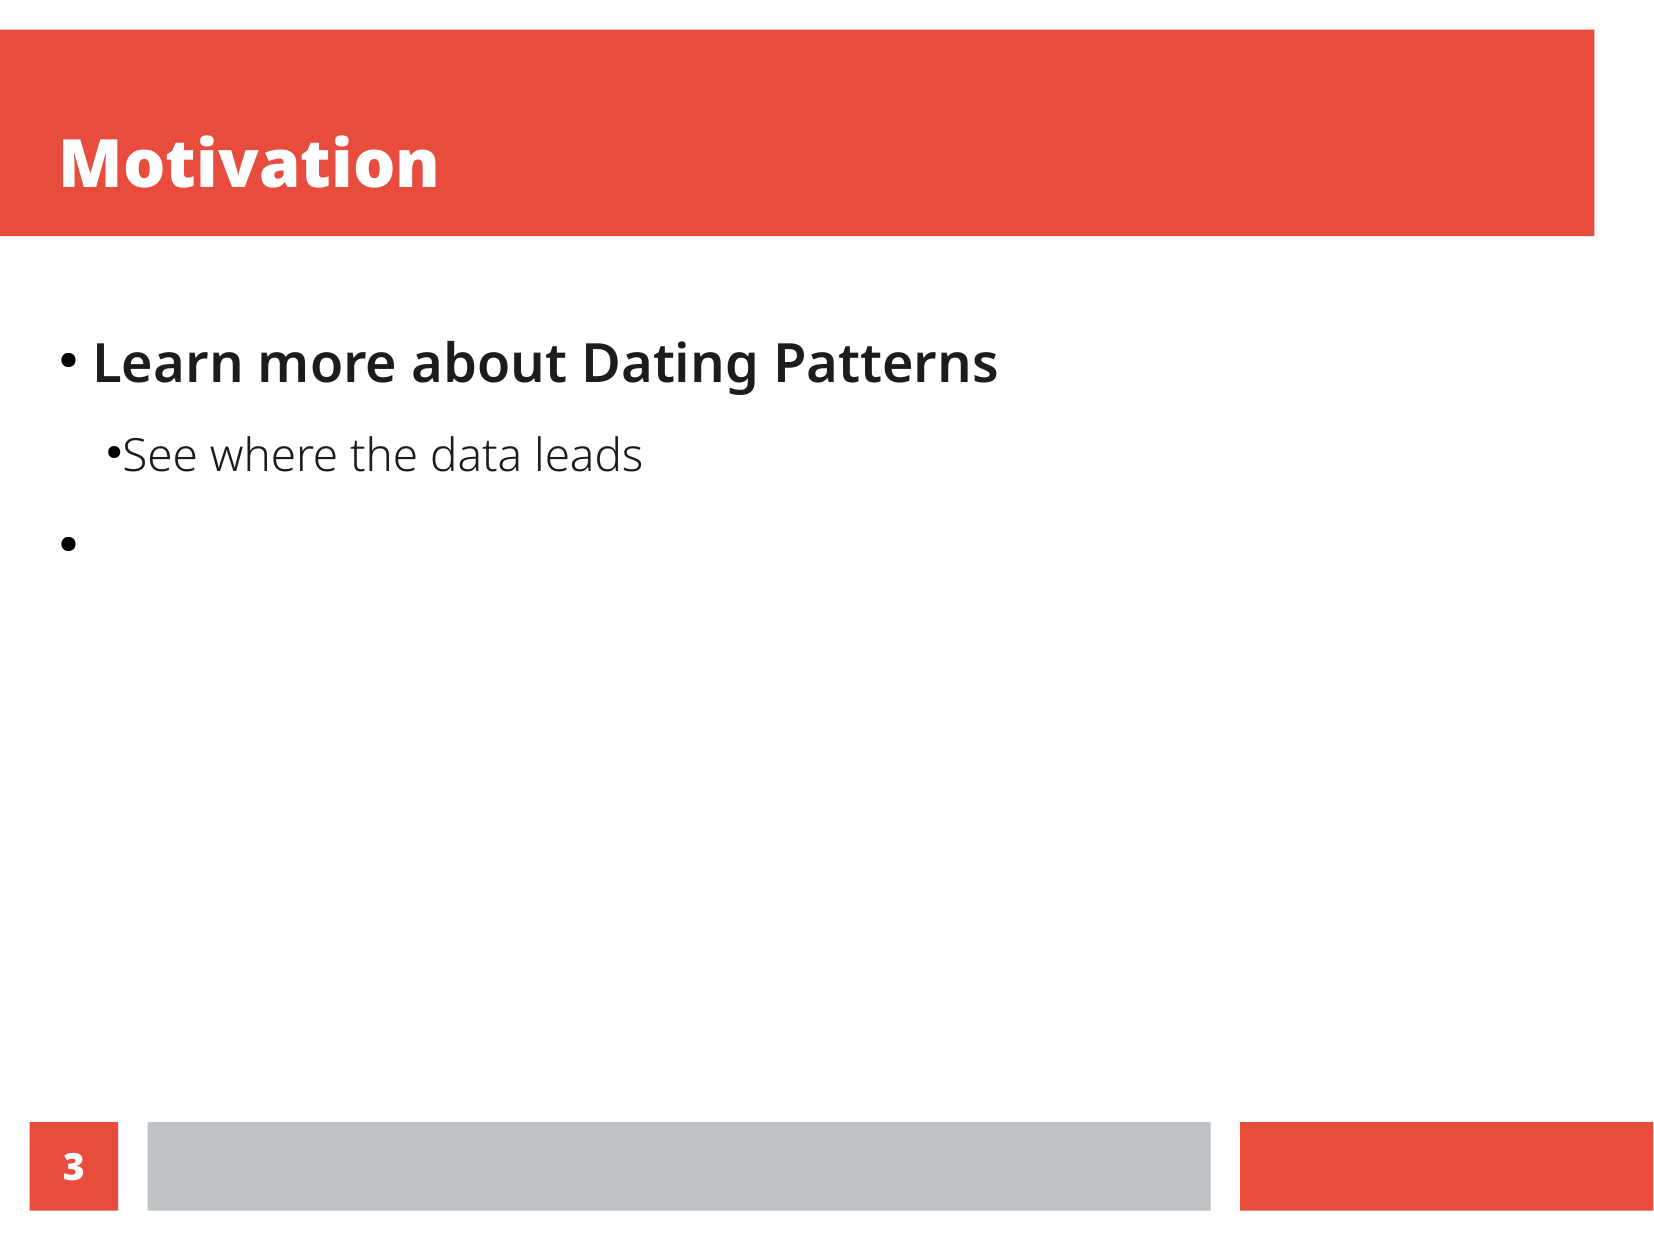

# Motivation
 Learn more about Dating Patterns
See where the data leads
3